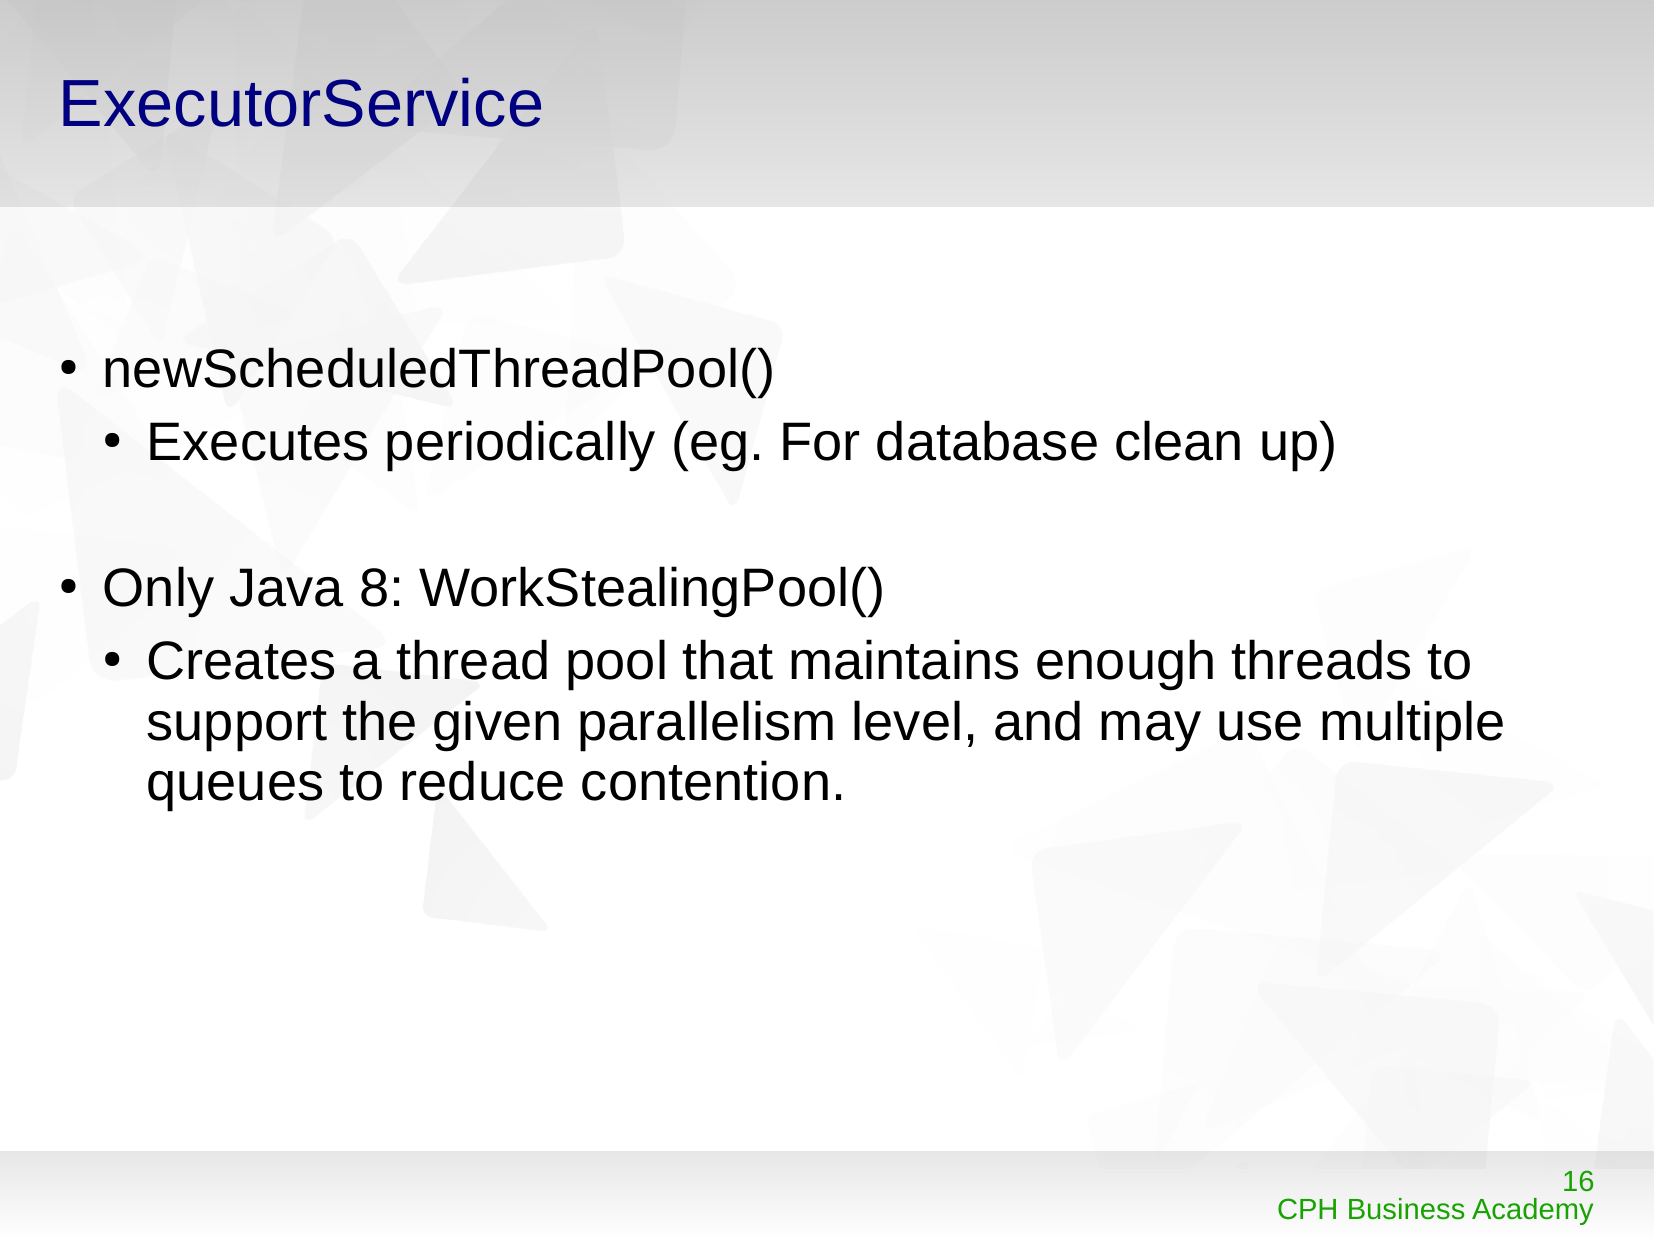

ExecutorService
# newScheduledThreadPool()
Executes periodically (eg. For database clean up)
Only Java 8: WorkStealingPool()
Creates a thread pool that maintains enough threads to support the given parallelism level, and may use multiple queues to reduce contention.
16
CPH Business Academy